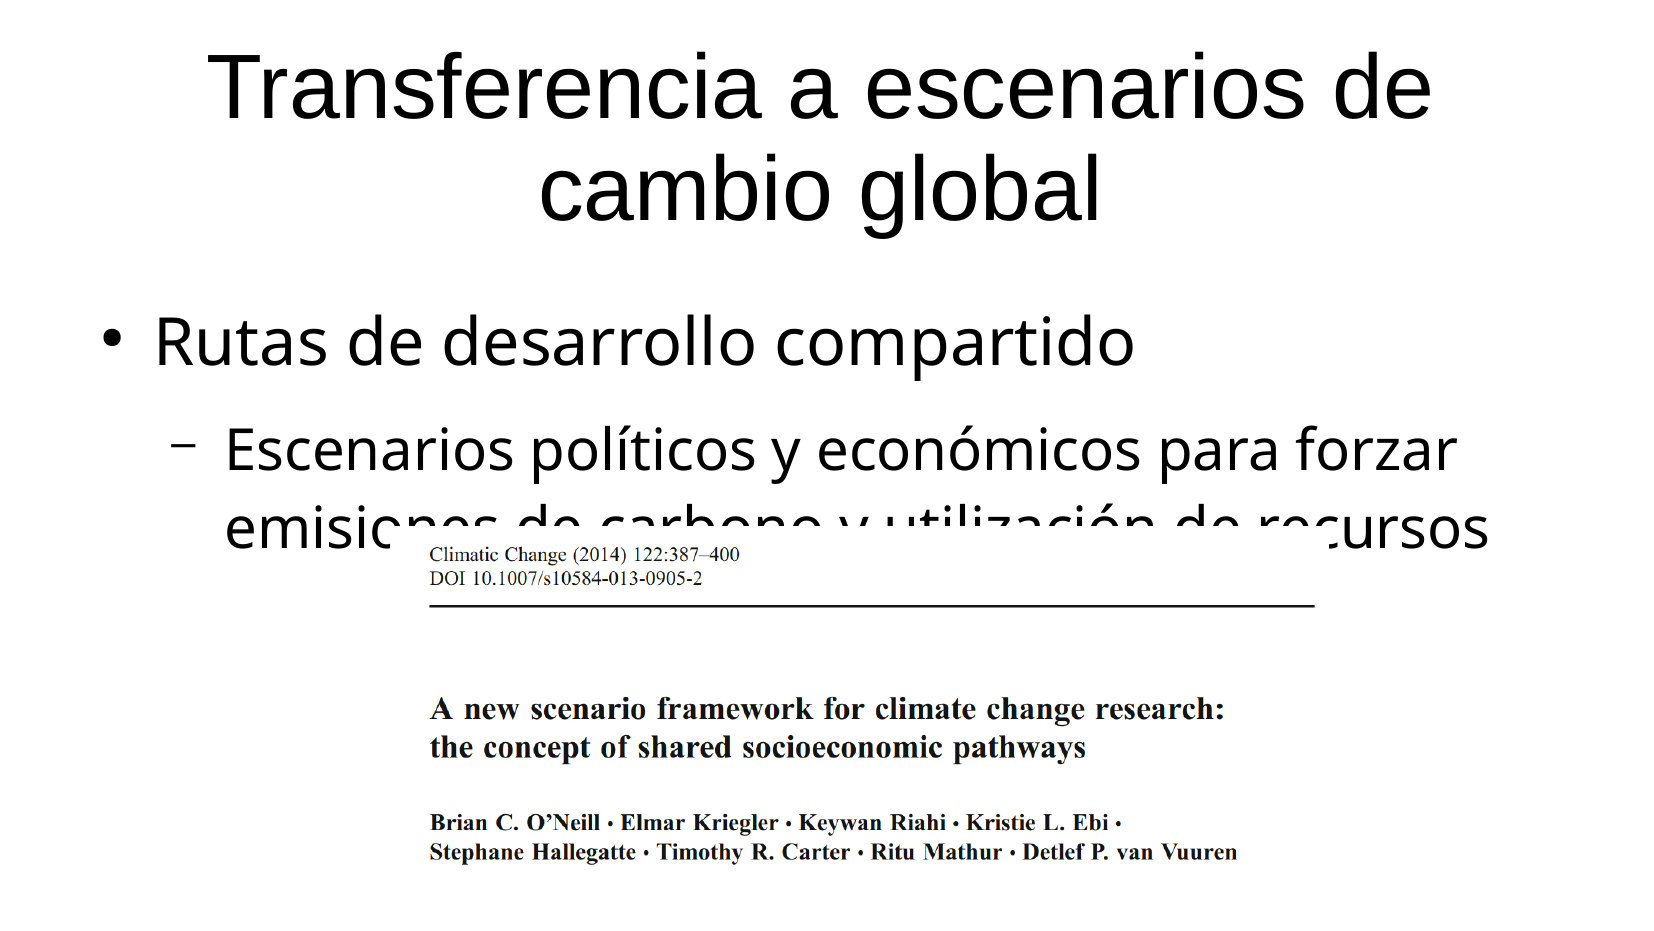

# Transferencia a escenarios de cambio global
Rutas de desarrollo compartido
Escenarios políticos y económicos para forzar emisiones de carbono y utilización de recursos